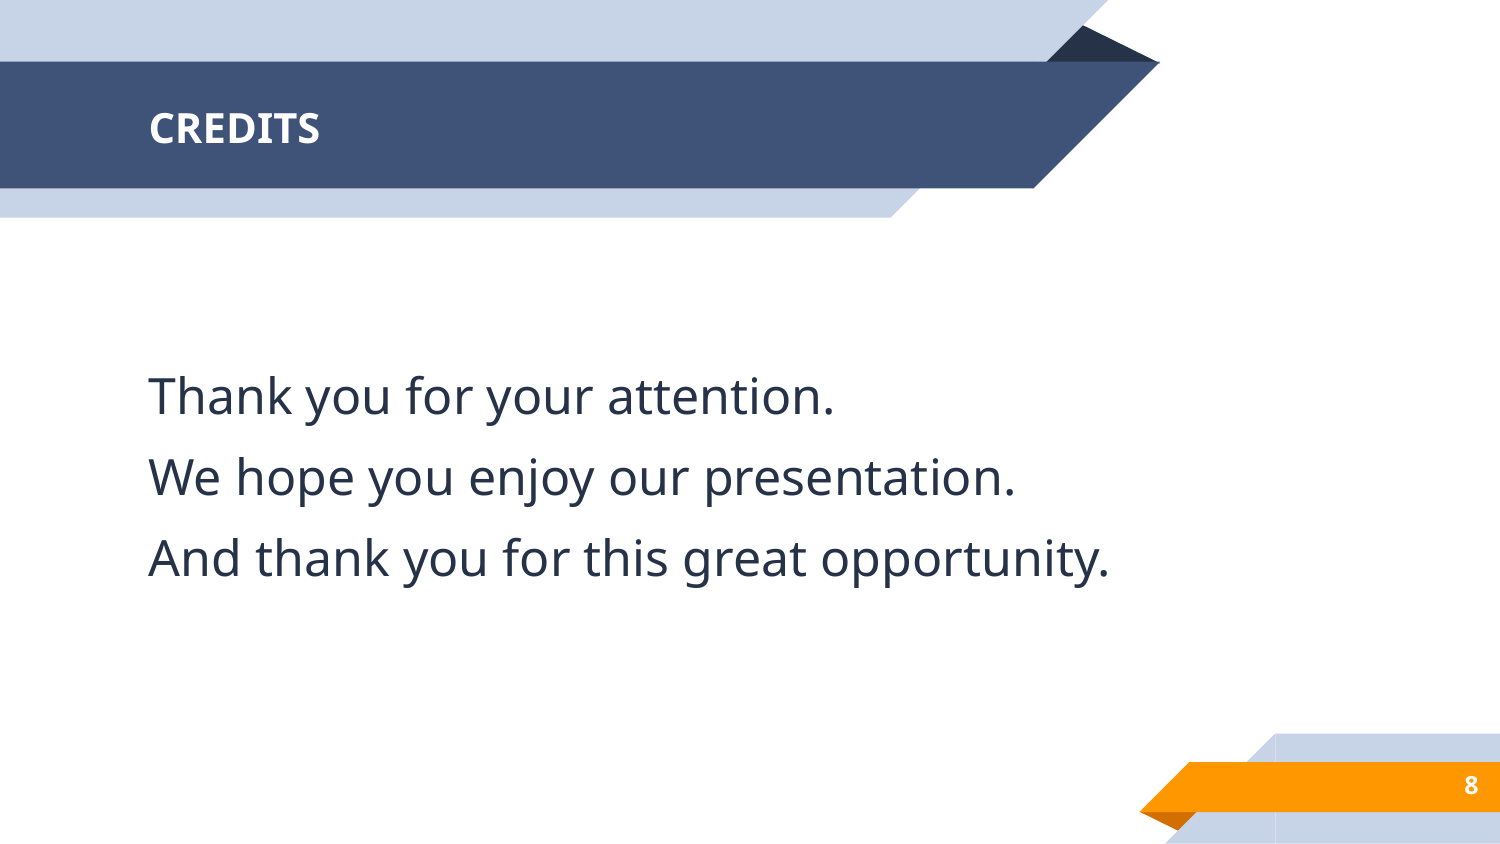

# CREDITS
Thank you for your attention.
We hope you enjoy our presentation.
And thank you for this great opportunity.